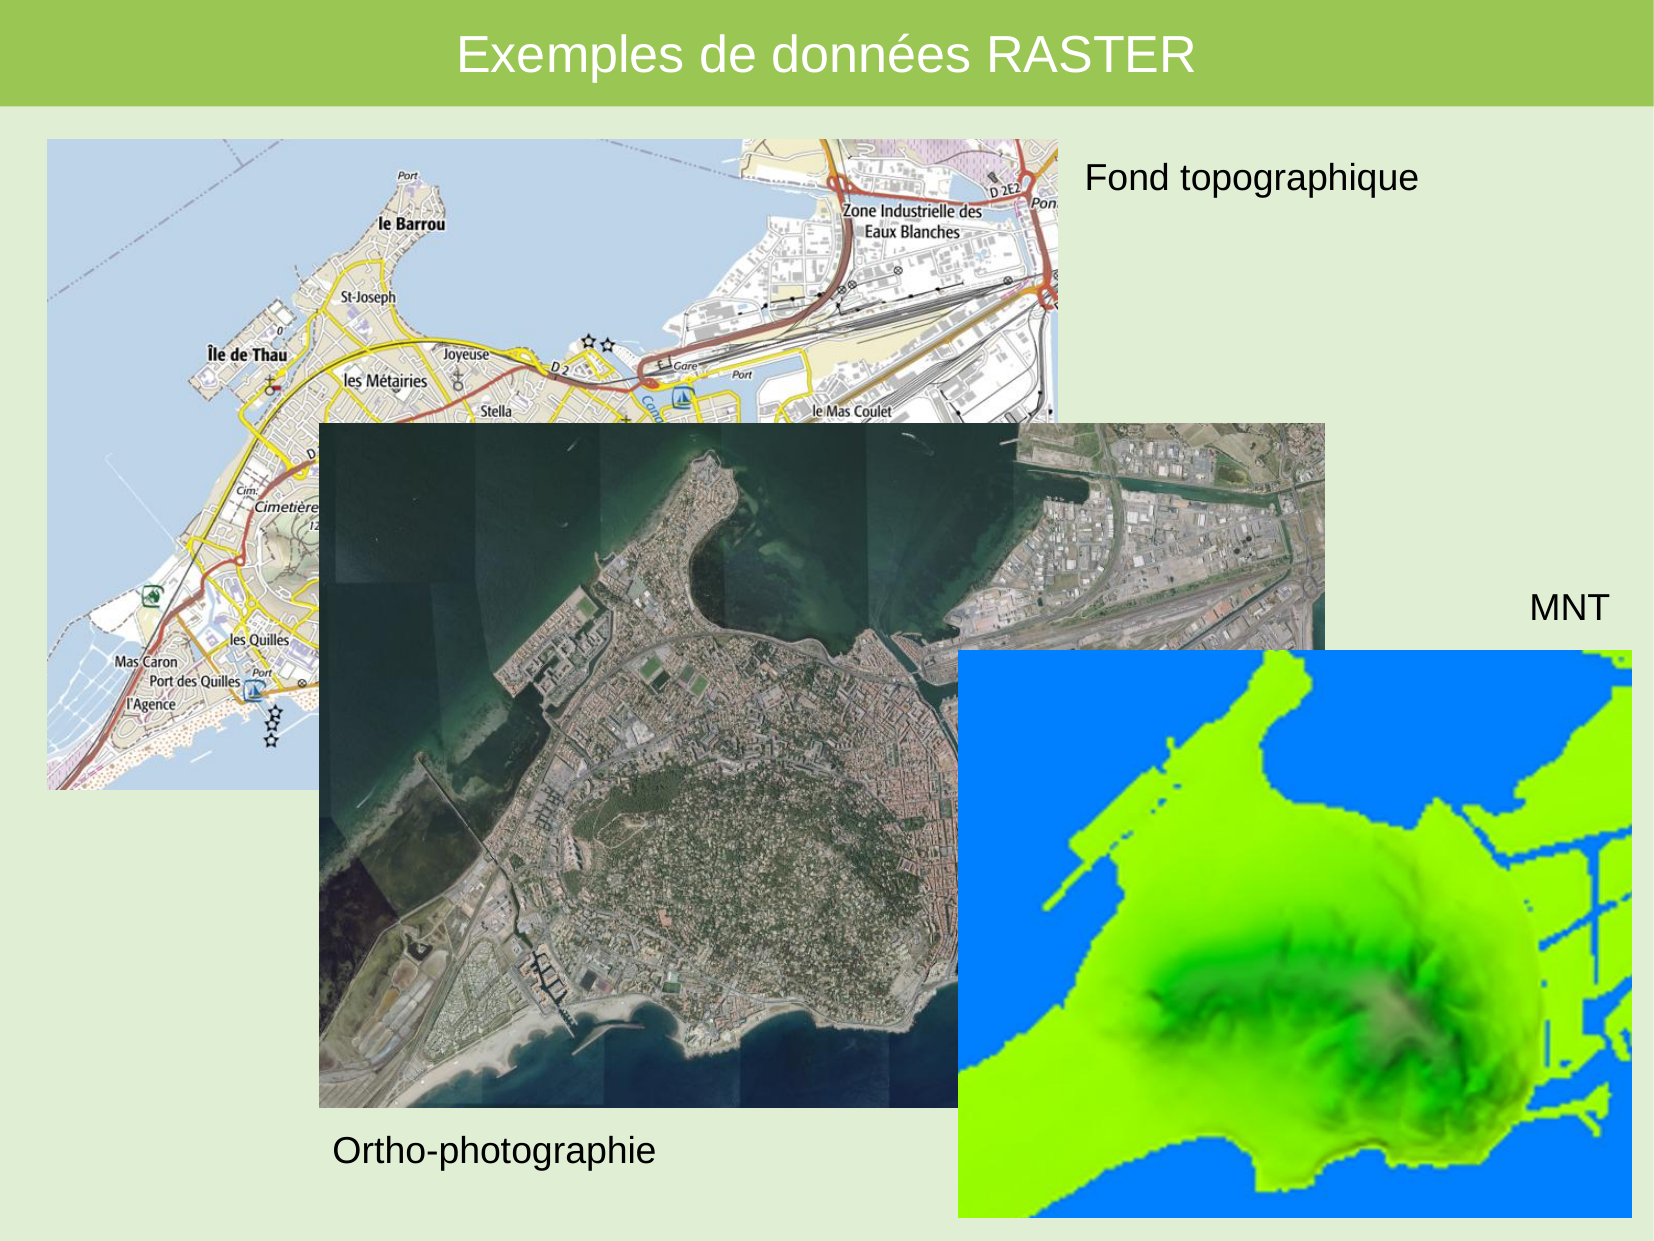

# Exemples de données RASTER
Fond topographique
MNT
Ortho-photographie